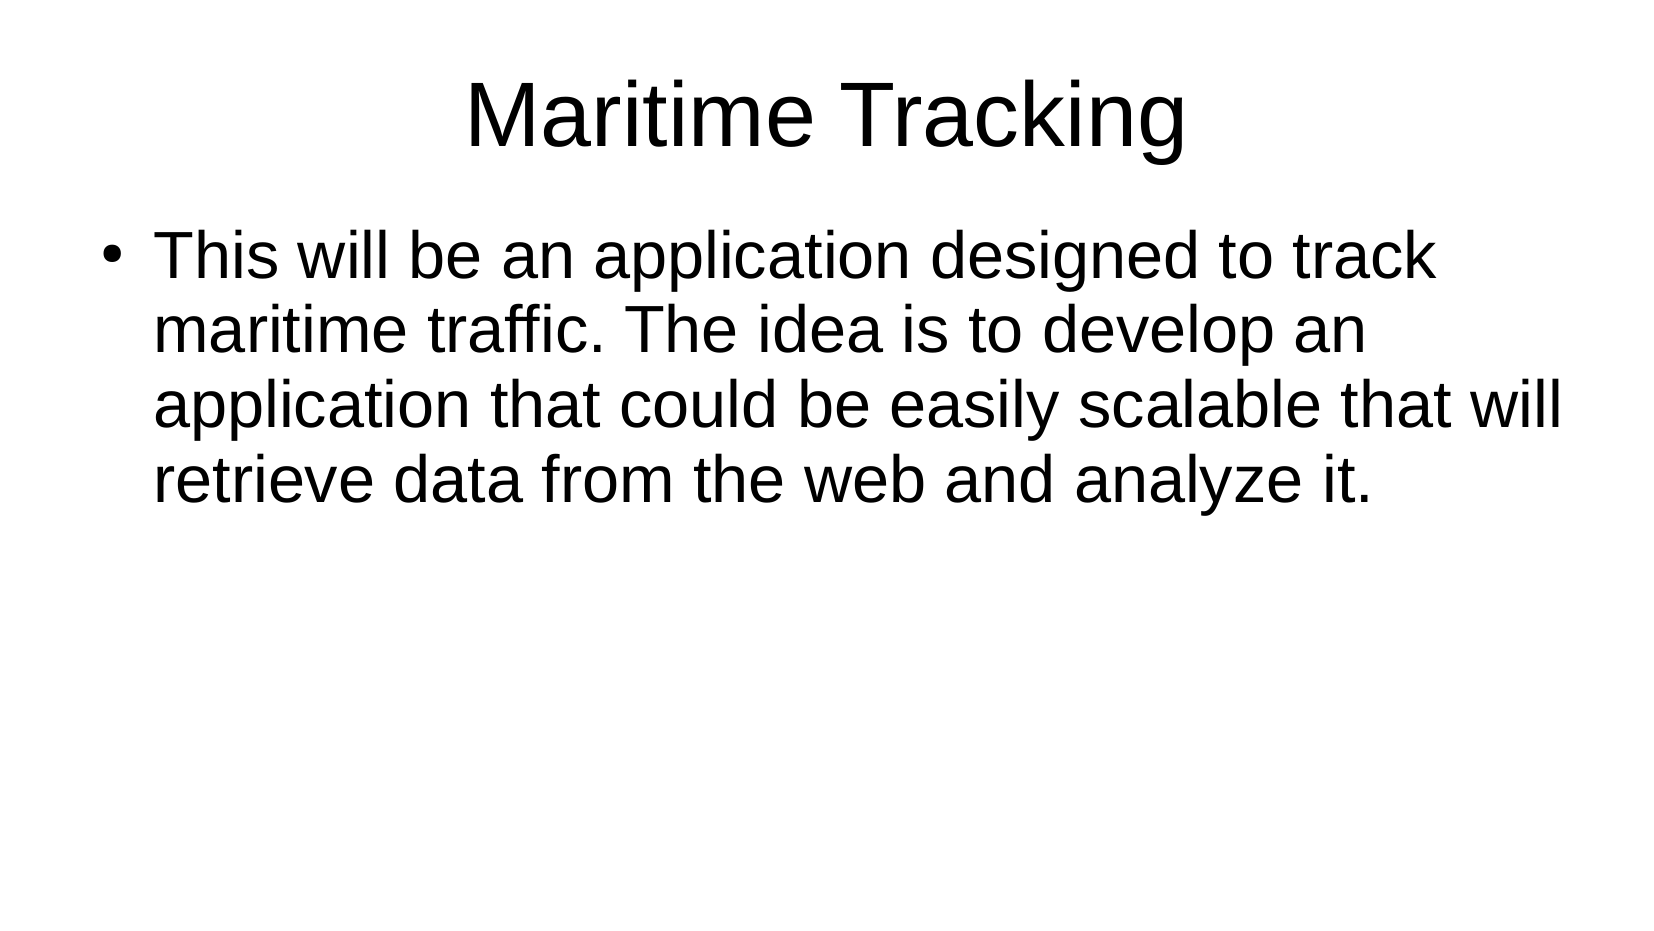

# Maritime Tracking
This will be an application designed to track maritime traffic. The idea is to develop an application that could be easily scalable that will retrieve data from the web and analyze it.